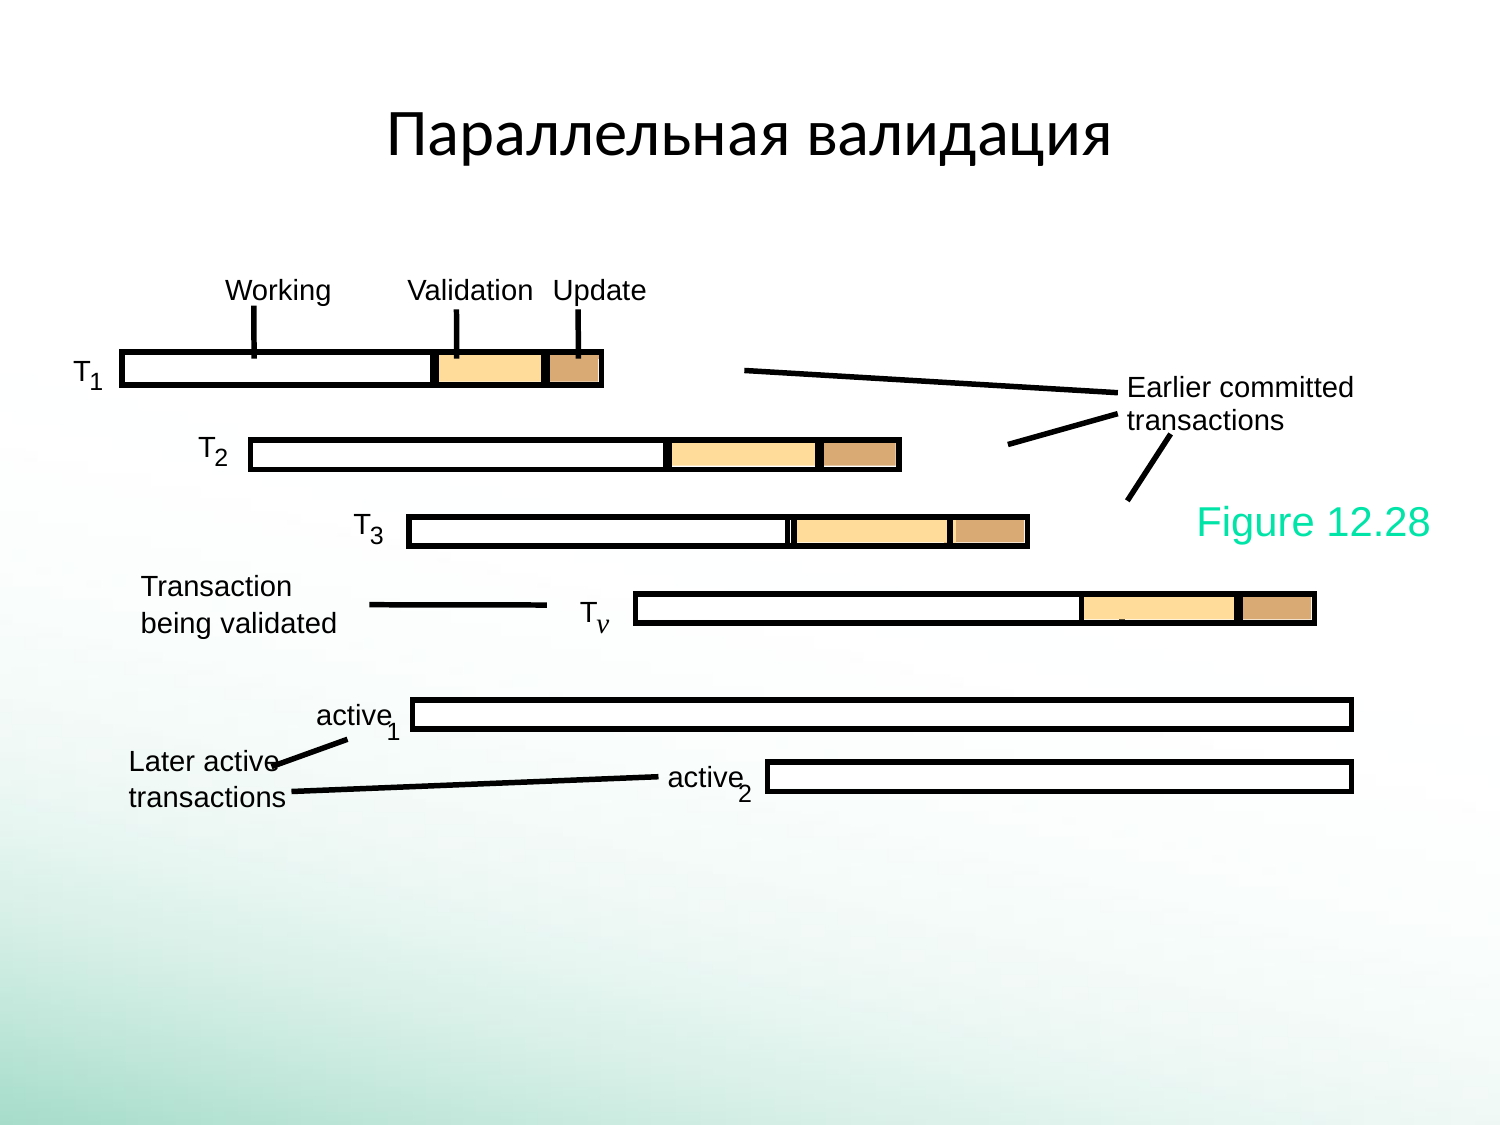

# Параллельная валидация
Working
Validation
Update
T
1
Earlier committed
transactions
T
2
T
3
Transaction
T
being validated
v
active
1
Later active
active
2
transactions
Figure 12.28